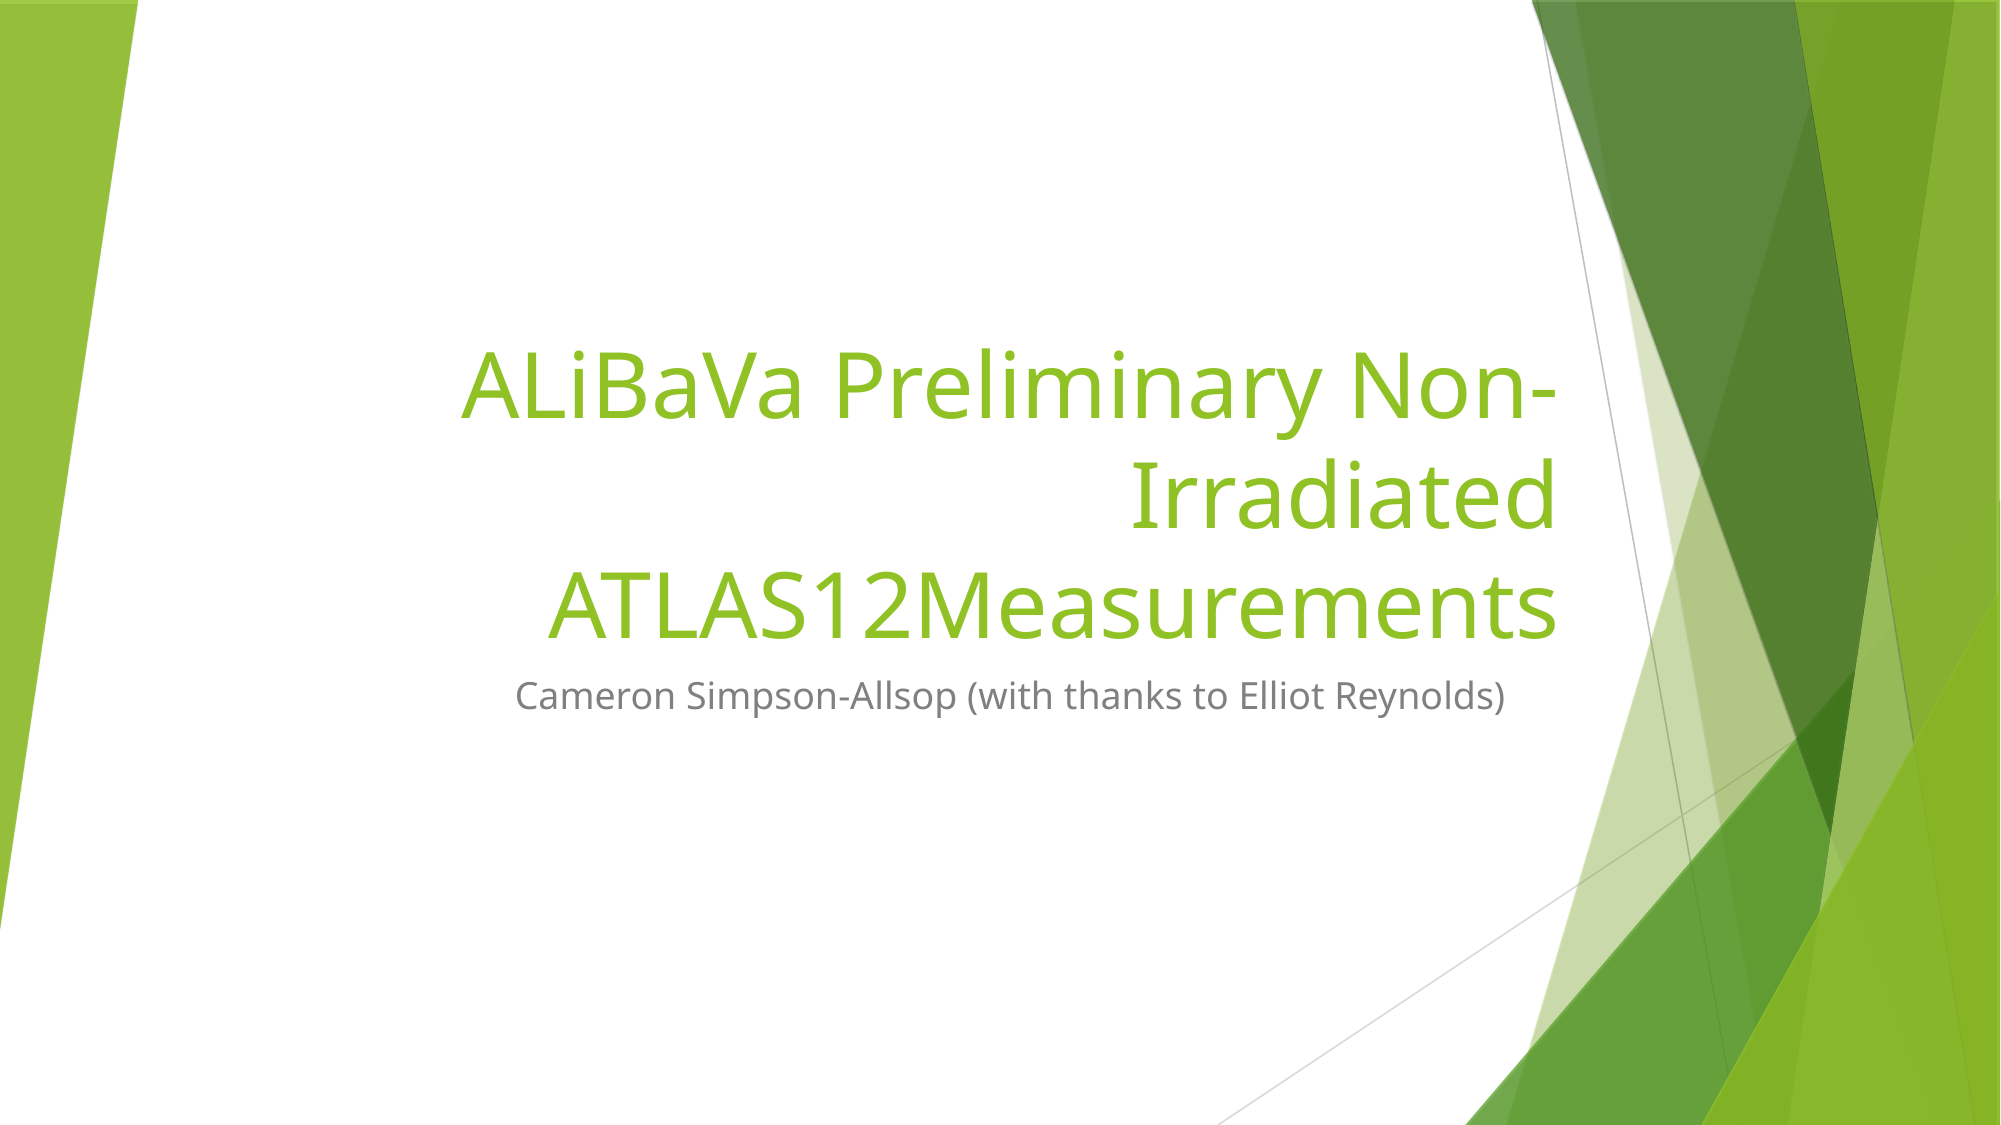

# ALiBaVa Preliminary Non-Irradiated ATLAS12Measurements
Cameron Simpson-Allsop (with thanks to Elliot Reynolds)